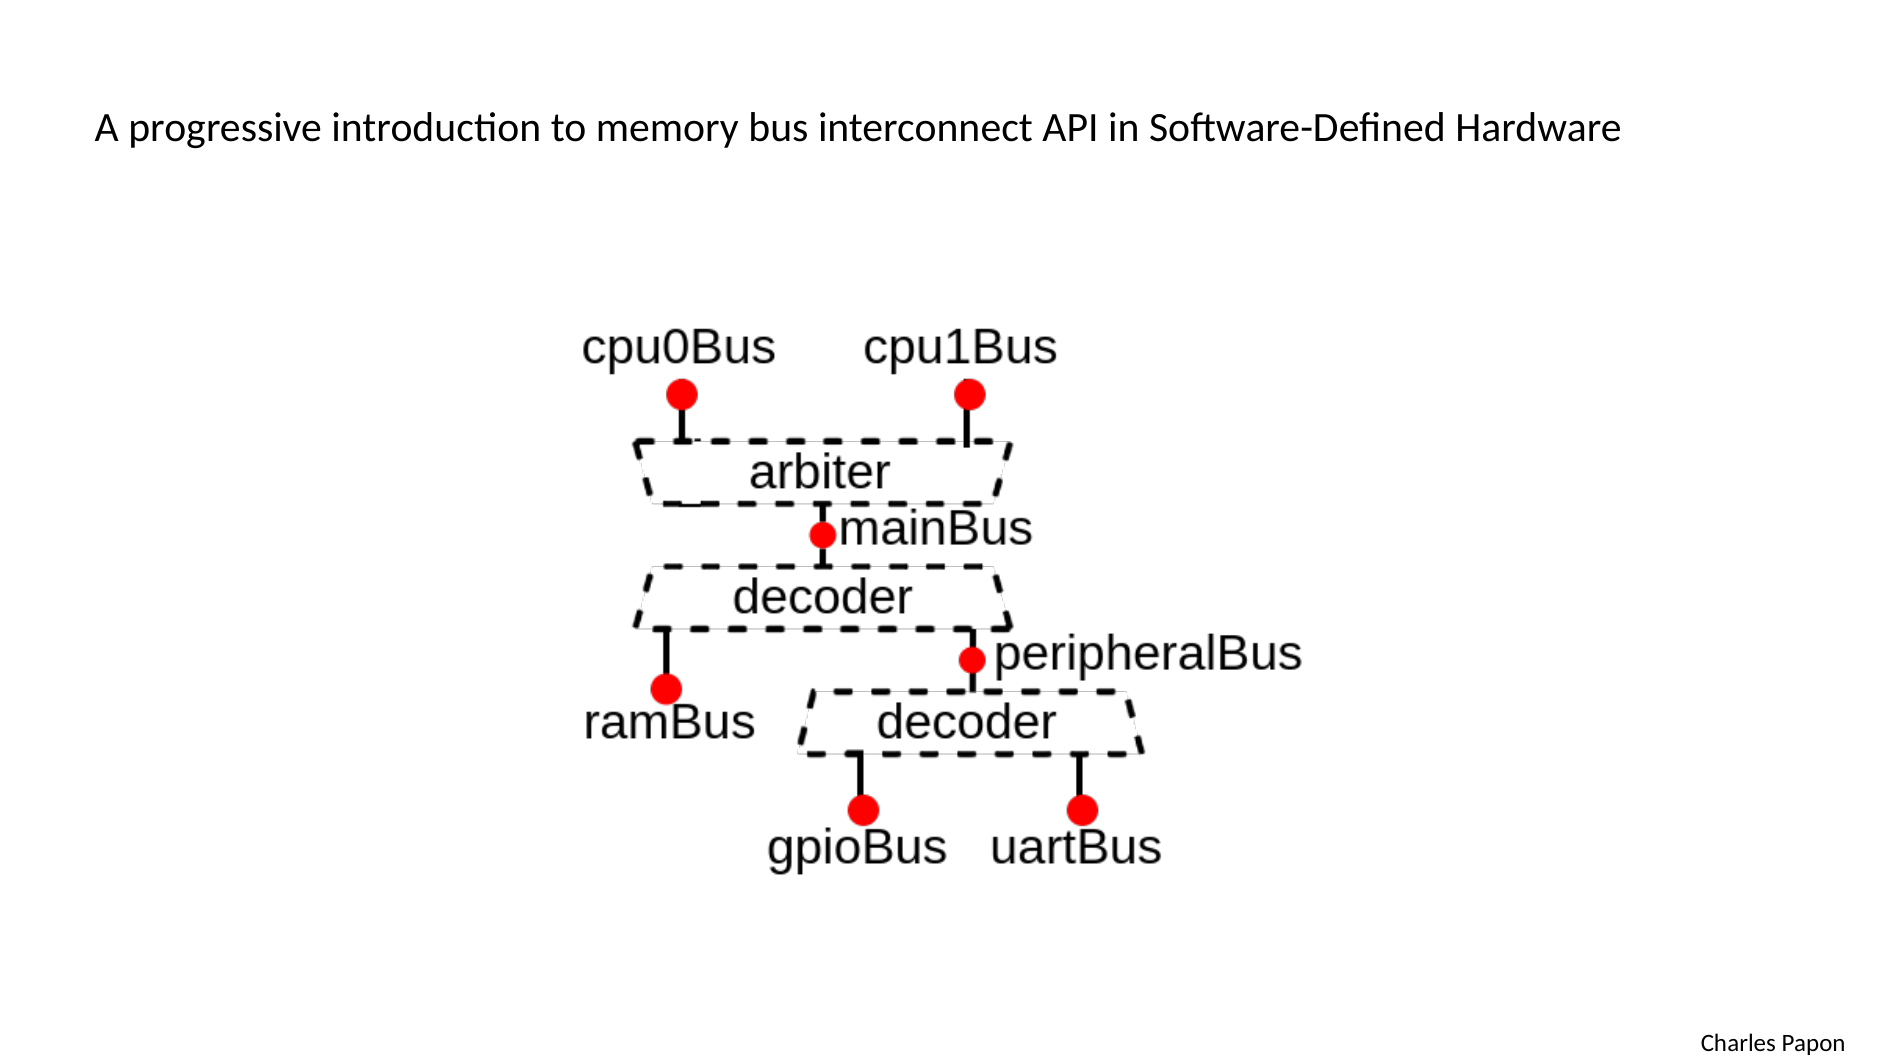

# A progressive introduction to memory bus interconnect API in Software-Defined Hardware
Charles Papon